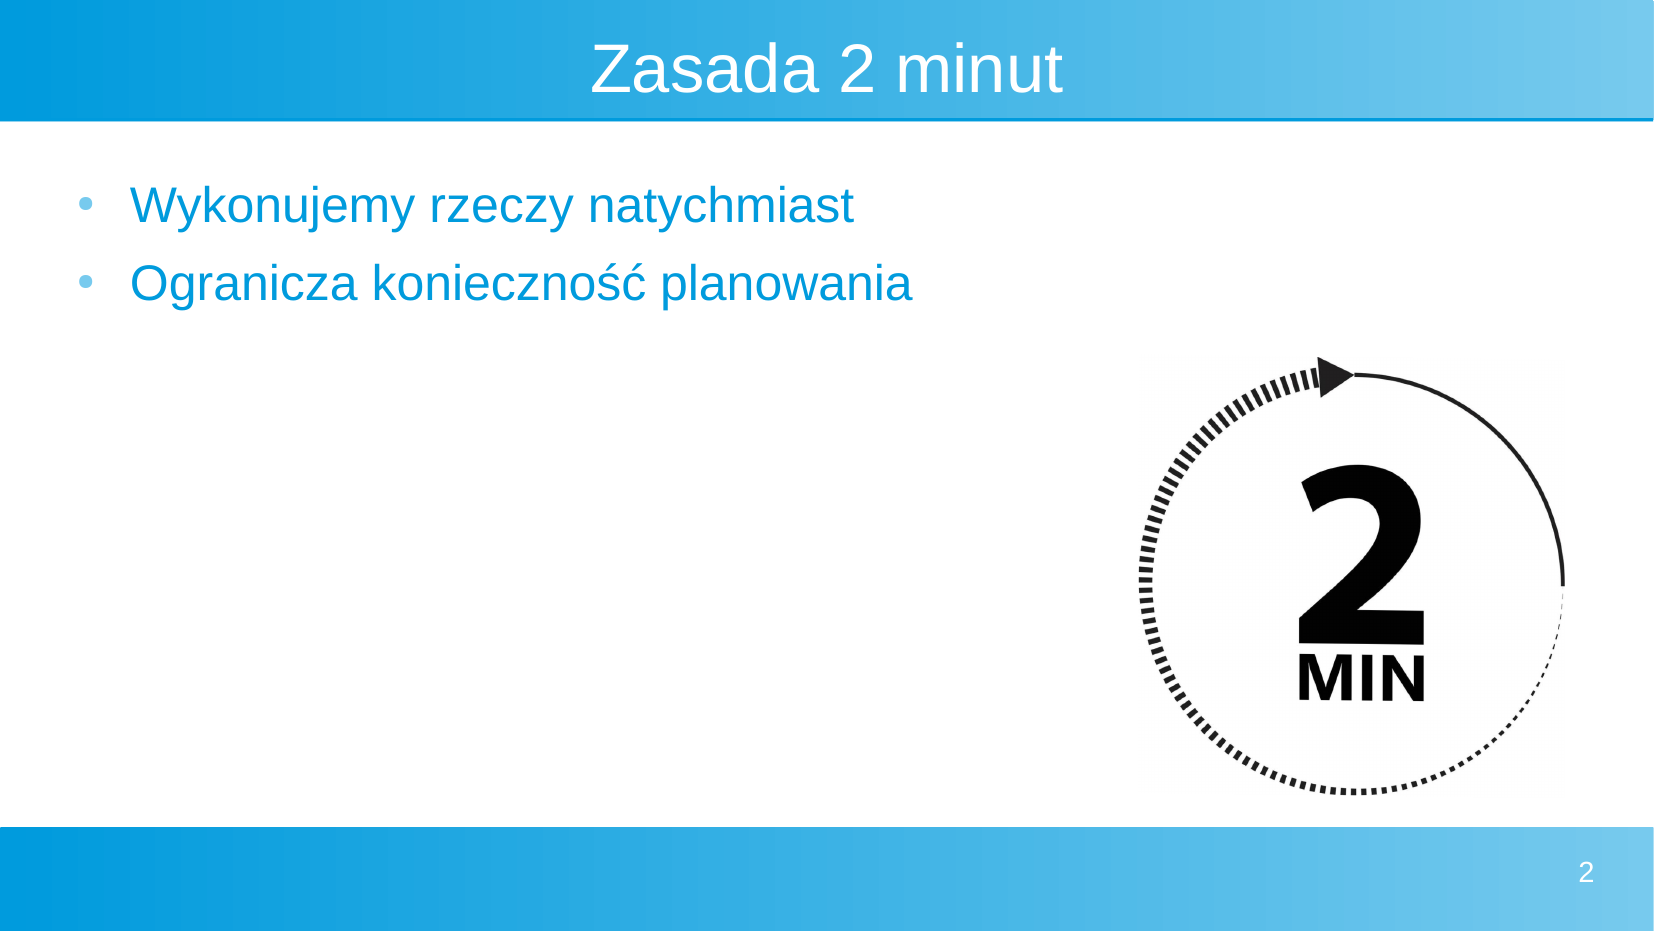

# Zasada 2 minut
Wykonujemy rzeczy natychmiast
Ogranicza konieczność planowania
2